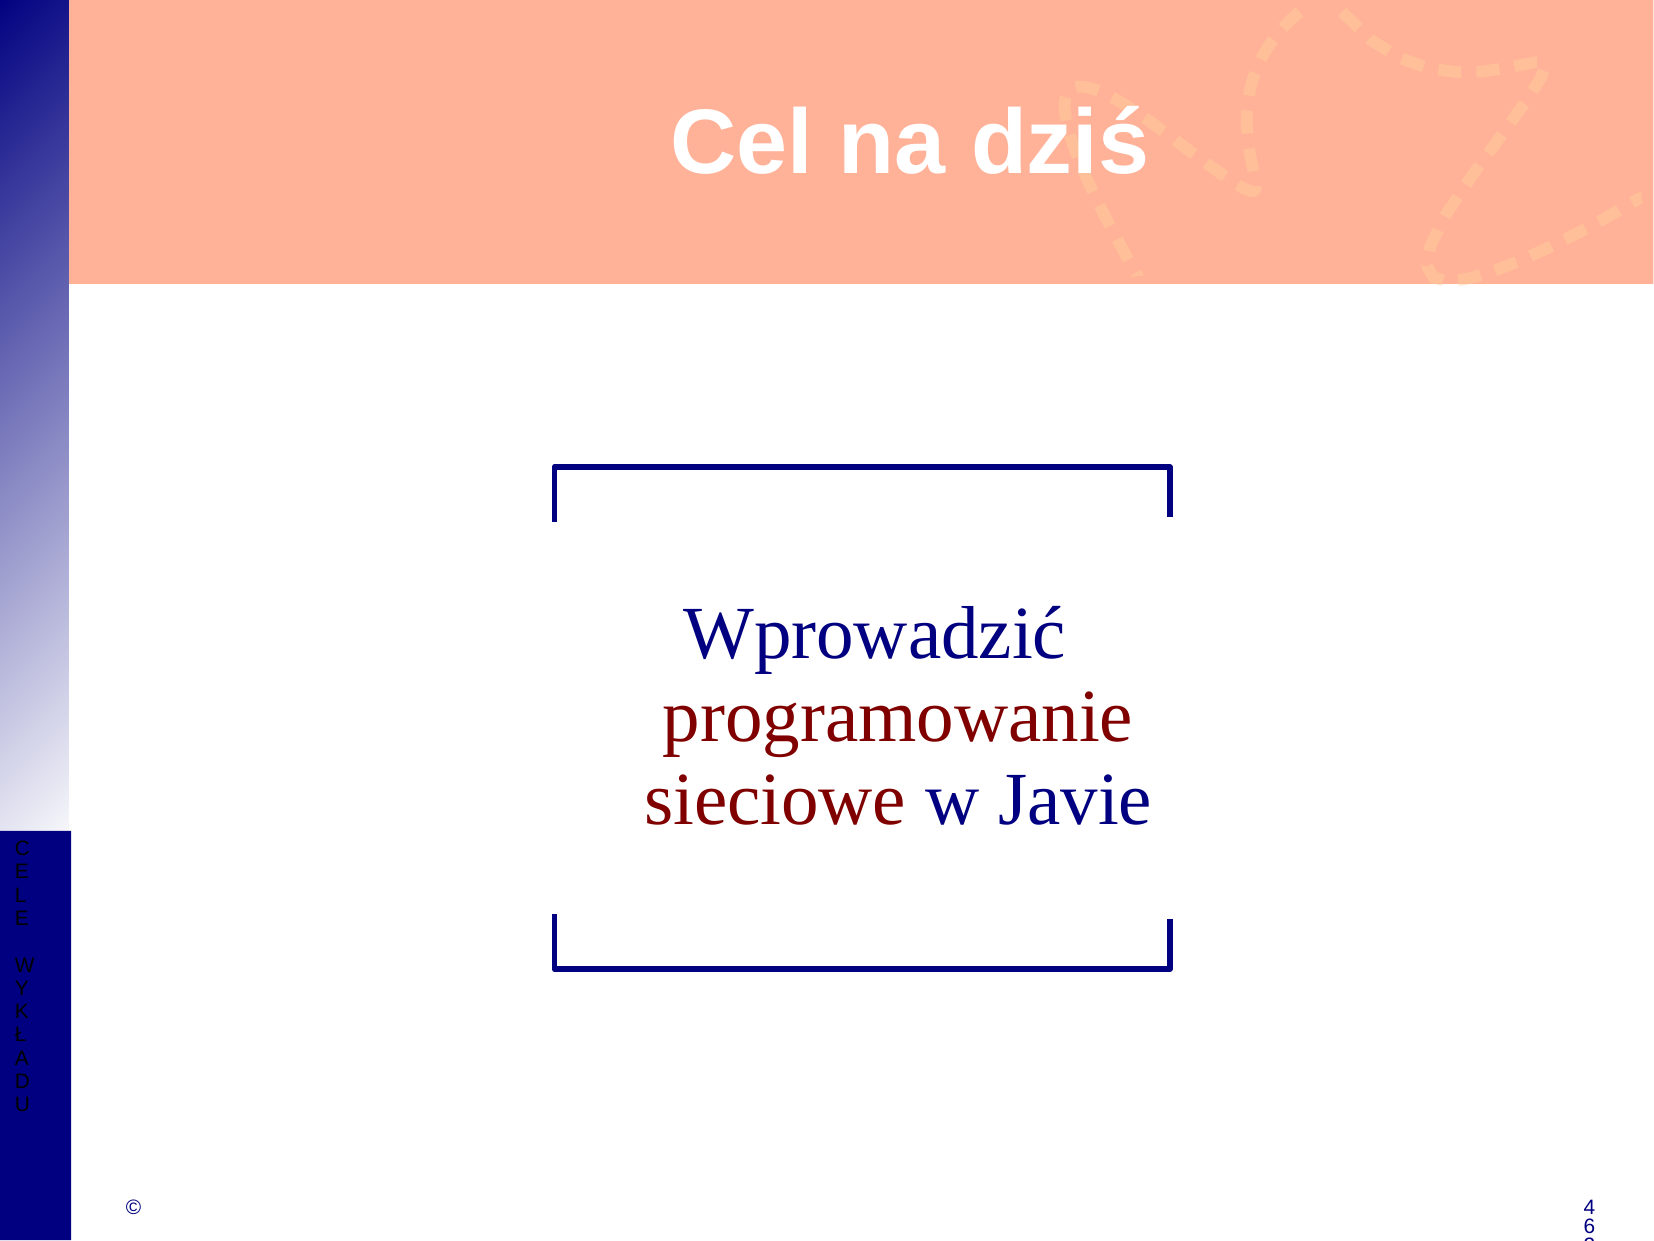

# Cel na dziś
Wprowadzić programowanie sieciowe w Javie
C
E
L
E
W
Y
K
Ł
A
D
U